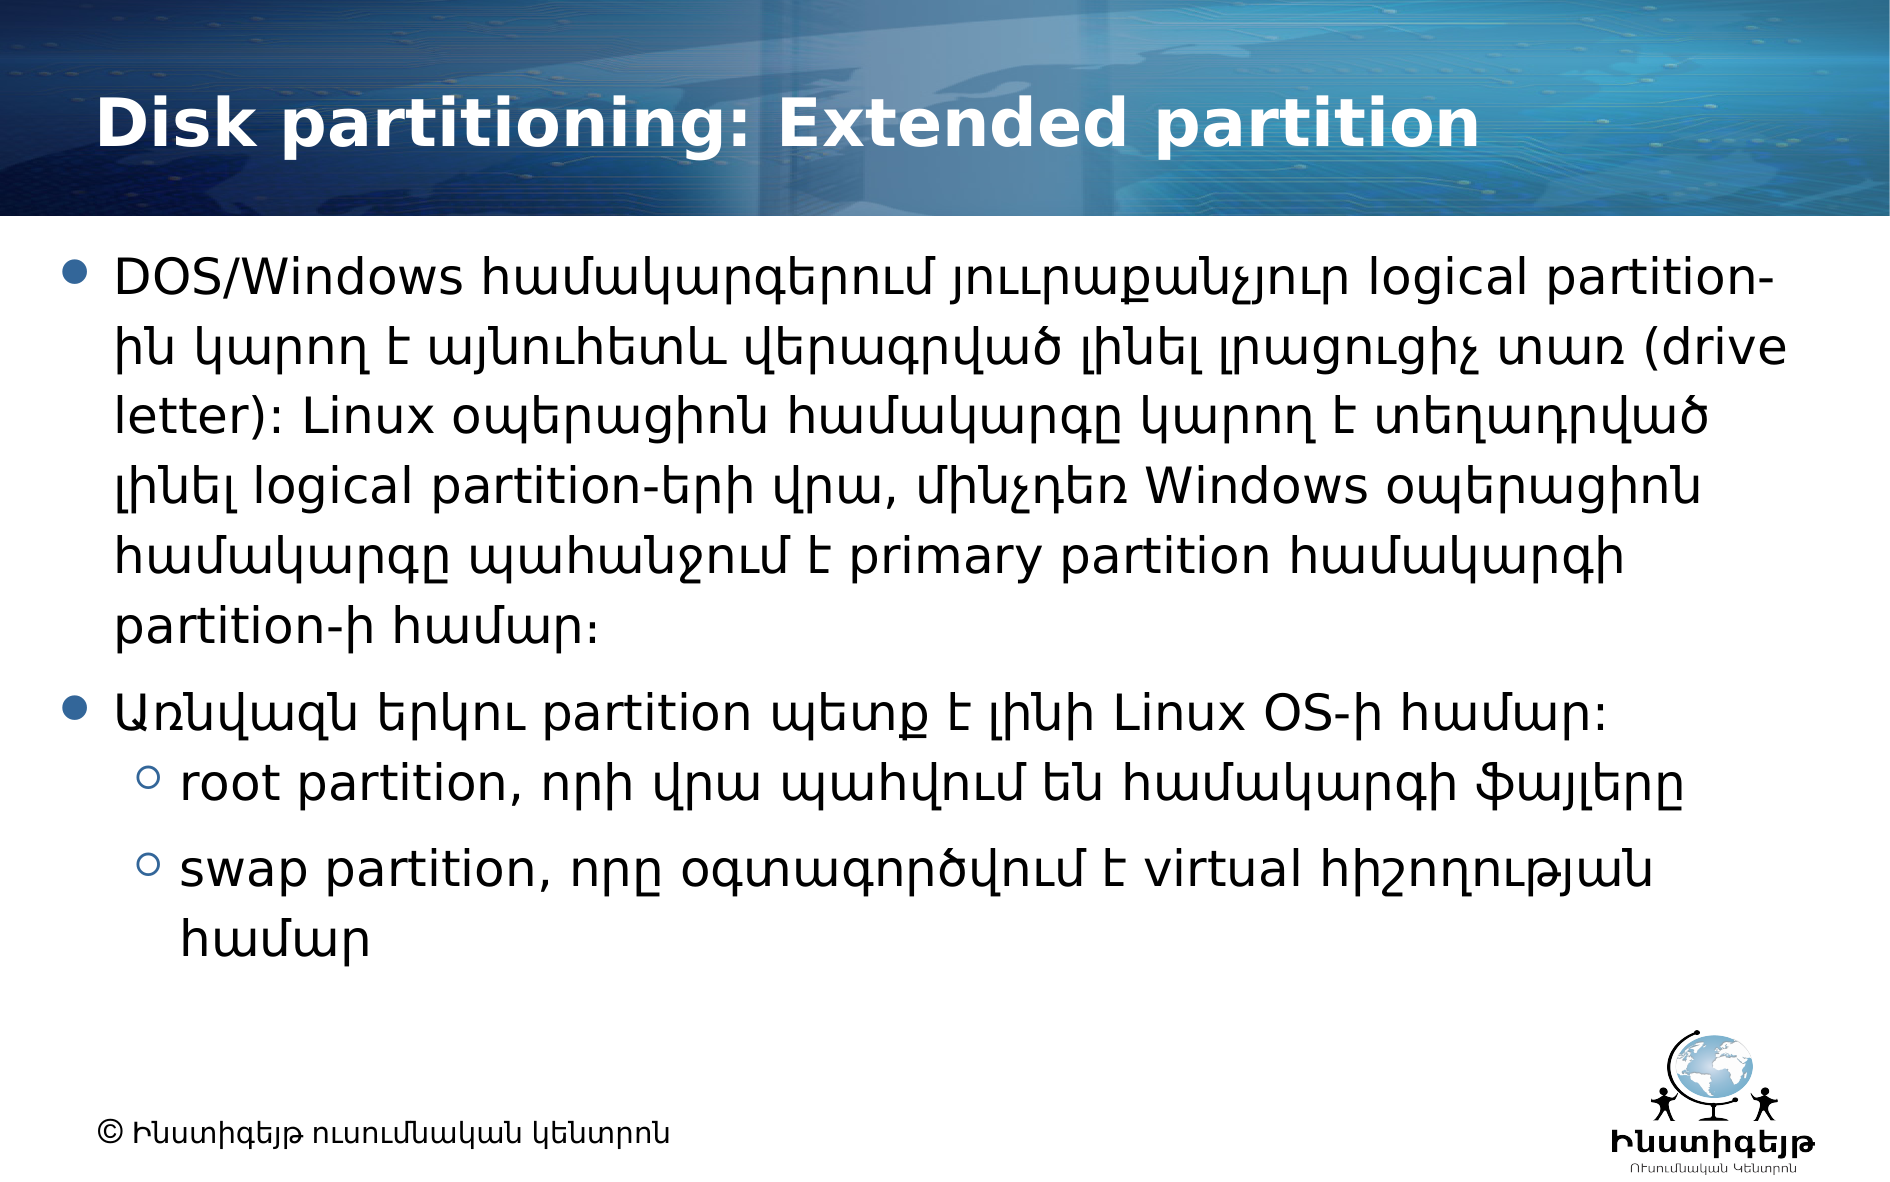

# Disk partitioning: Extended partition
DOS/Windows համակարգերում յոււրաքանչյուր logical partition-ին կարող է այնուհետև վերագրված լինել լրացուցիչ տառ (drive letter): Linux օպերացիոն համակարգը կարող է տեղադրված լինել logical partition-երի վրա, մինչդեռ Windows օպերացիոն համակարգը պահանջում է primary partition համակարգի partition-ի համար։
Առնվազն երկու partition պետք է լինի Linux OS-ի համար:
root partition, որի վրա պահվում են համակարգի ֆայլերը
swap partition, որը օգտագործվում է virtual հիշողության համար